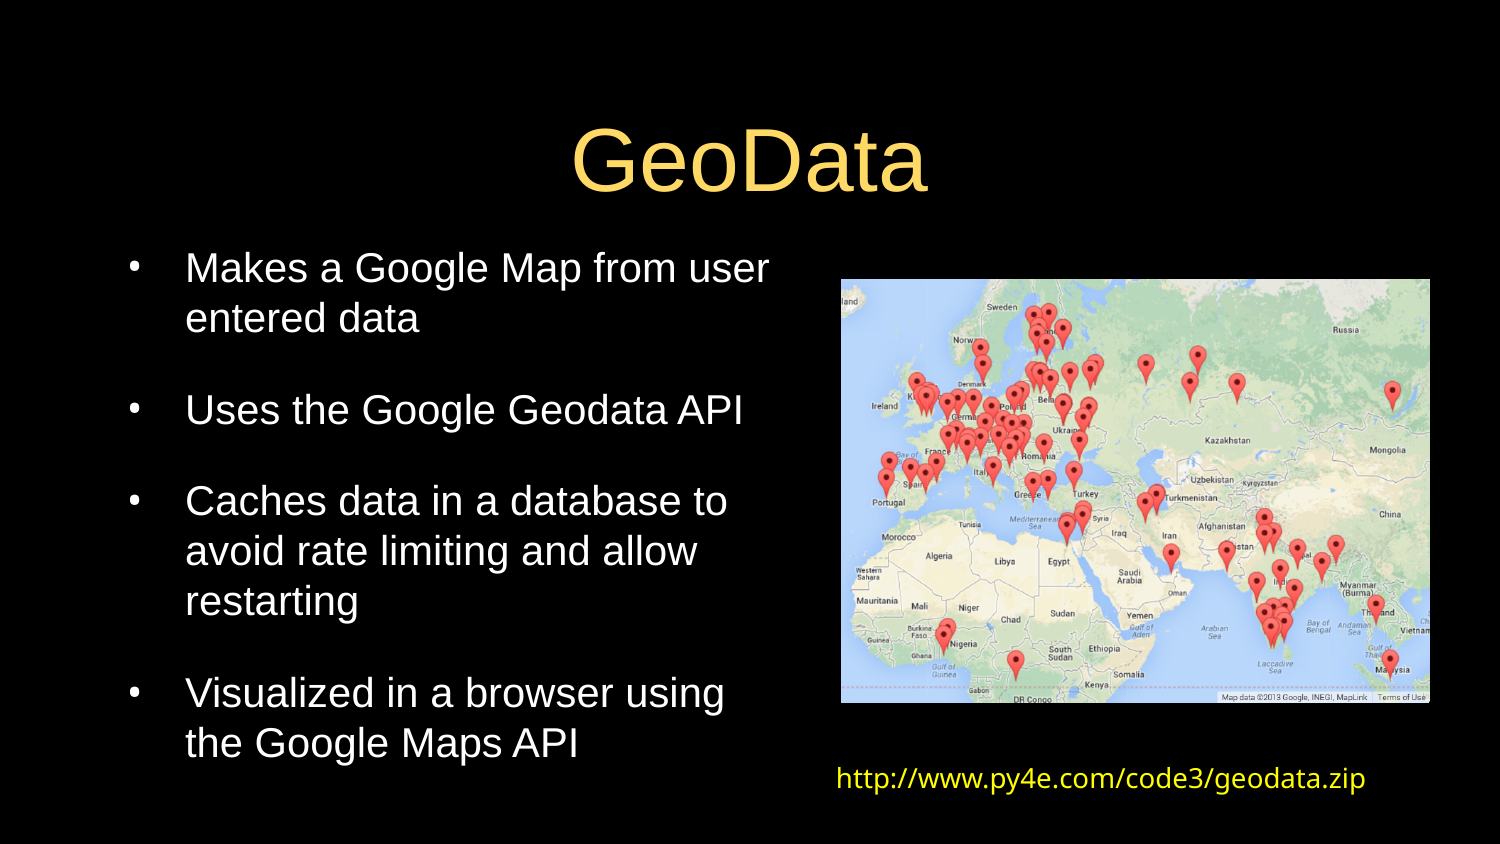

# GeoData
Makes a Google Map from user entered data
Uses the Google Geodata API
Caches data in a database to avoid rate limiting and allow restarting
Visualized in a browser using the Google Maps API
http://www.py4e.com/code3/geodata.zip